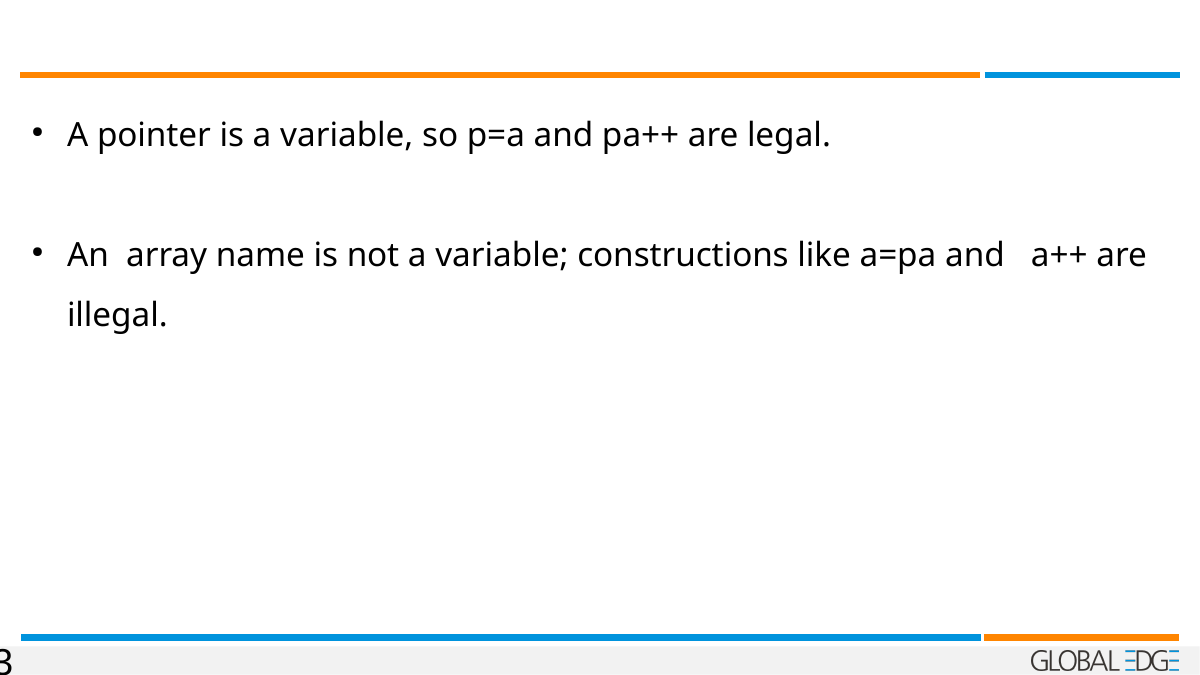

A pointer is a variable, so p=a and pa++ are legal.
An array name is not a variable; constructions like a=pa and a++ are illegal.